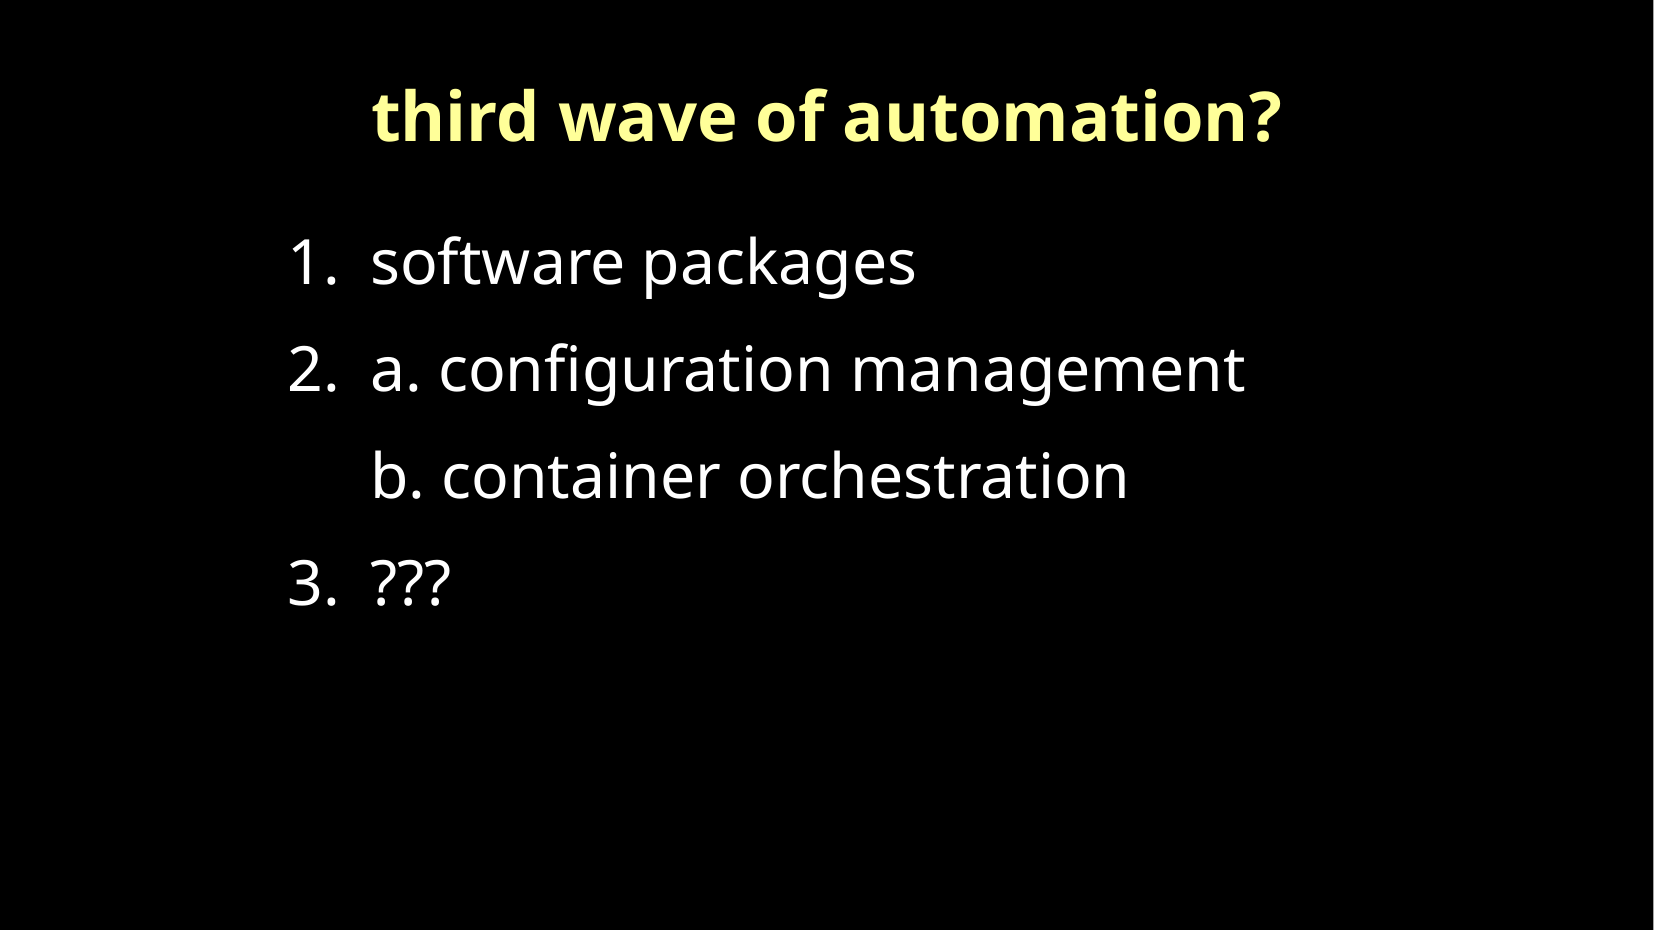

# third wave of automation?
software packages
a. configuration management
b. container orchestration
???